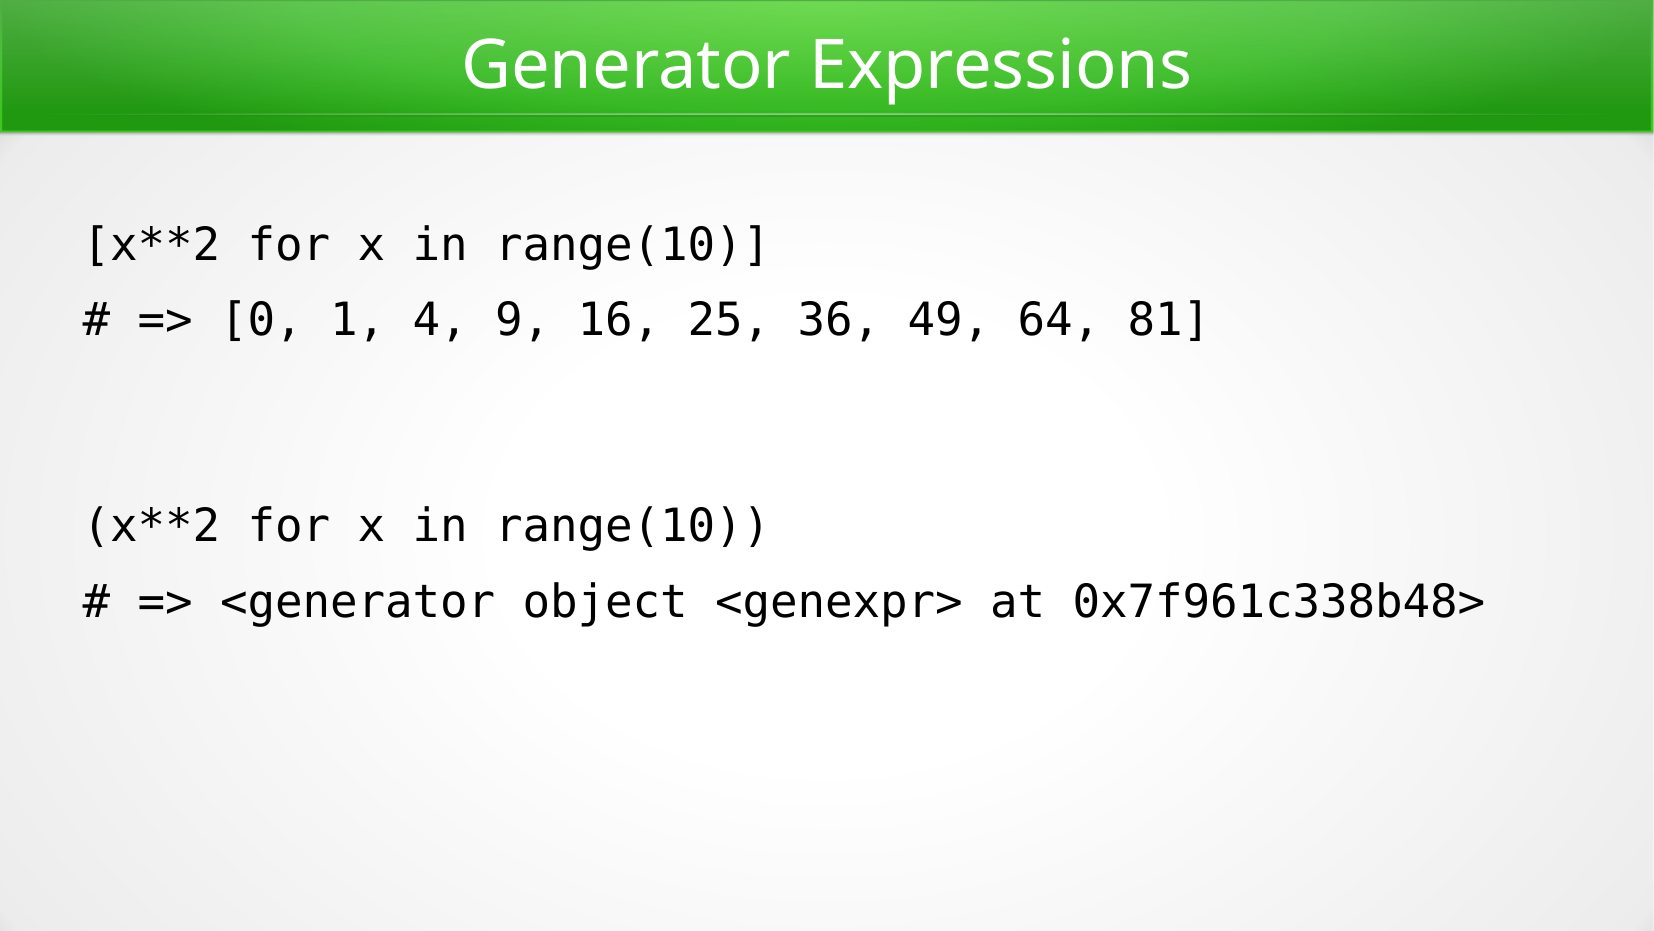

# Generator Expressions
[x**2 for x in range(10)]
# => [0, 1, 4, 9, 16, 25, 36, 49, 64, 81]
(x**2 for x in range(10))
# => <generator object <genexpr> at 0x7f961c338b48>